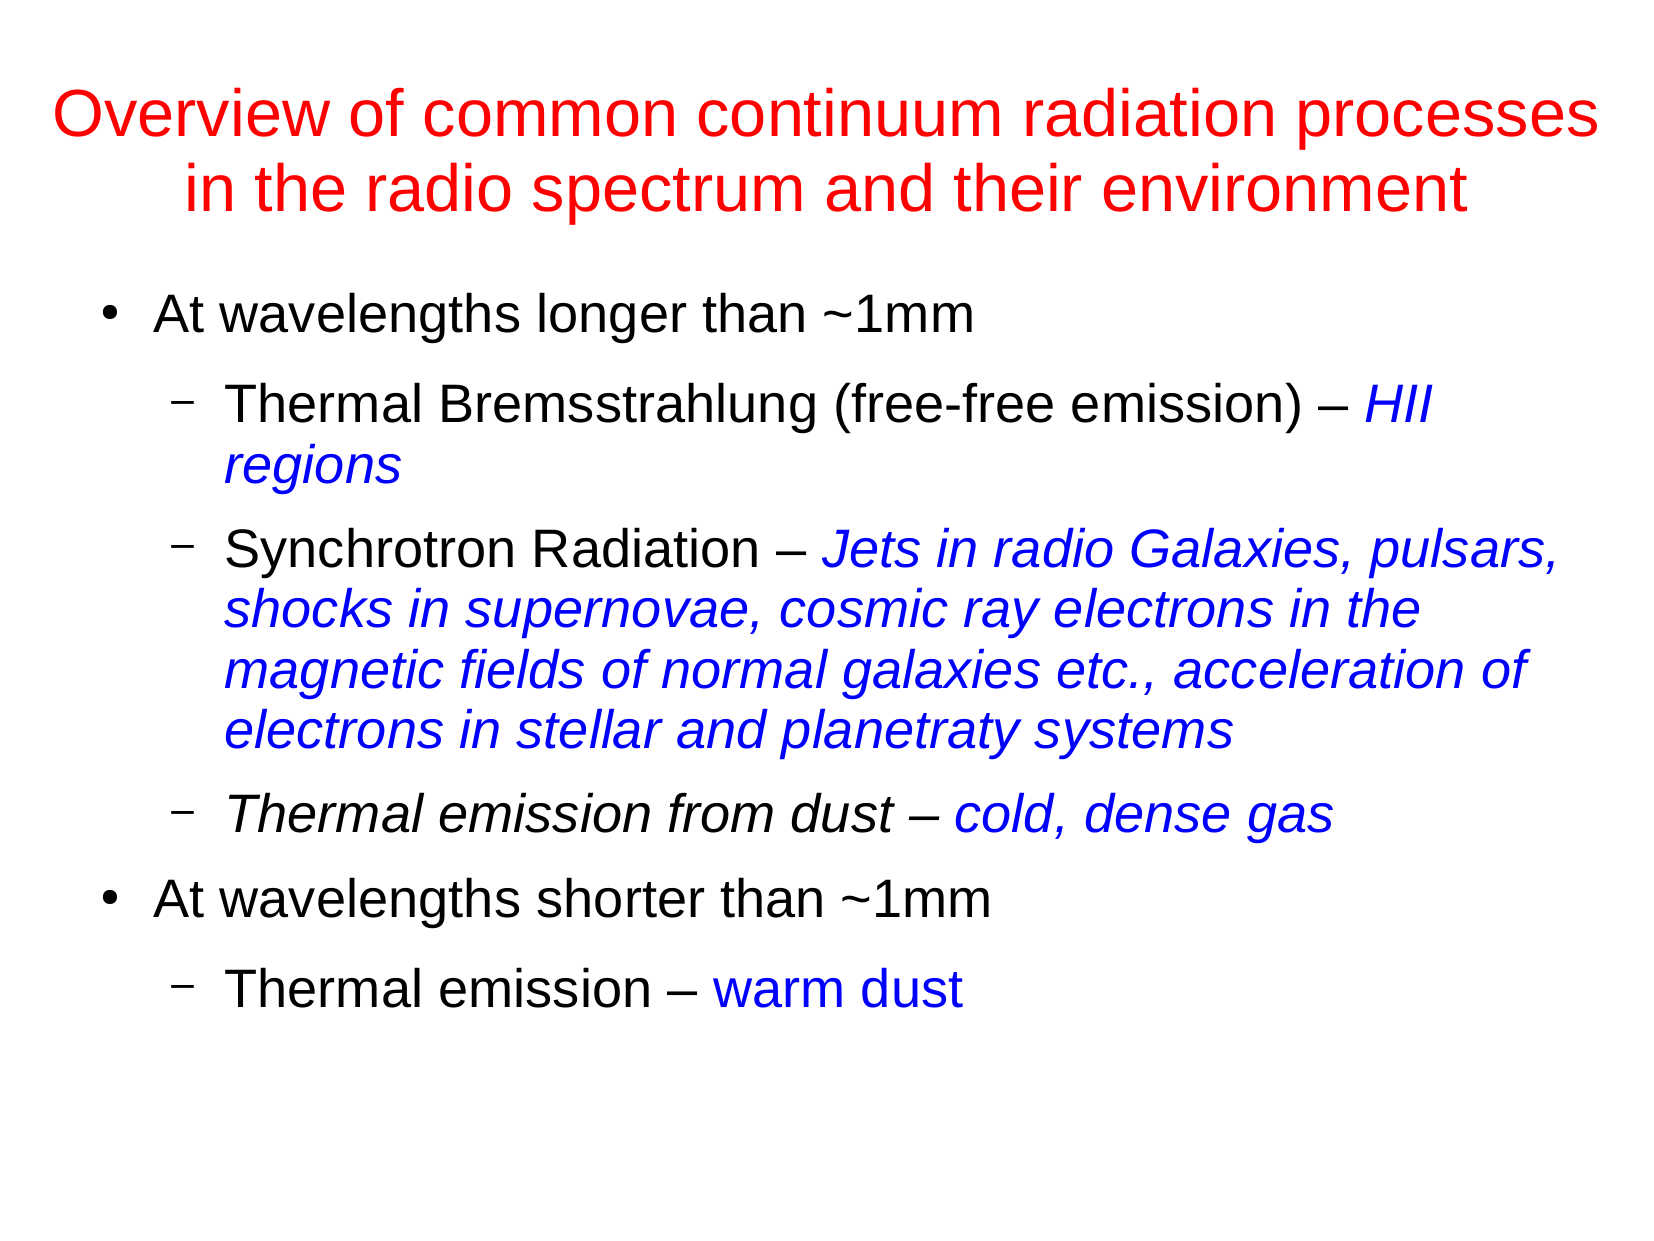

# Overview of common continuum radiation processes in the radio spectrum and their environment
At wavelengths longer than ~1mm
Thermal Bremsstrahlung (free-free emission) – HII regions
Synchrotron Radiation – Jets in radio Galaxies, pulsars, shocks in supernovae, cosmic ray electrons in the magnetic fields of normal galaxies etc., acceleration of electrons in stellar and planetraty systems
Thermal emission from dust – cold, dense gas
At wavelengths shorter than ~1mm
Thermal emission – warm dust